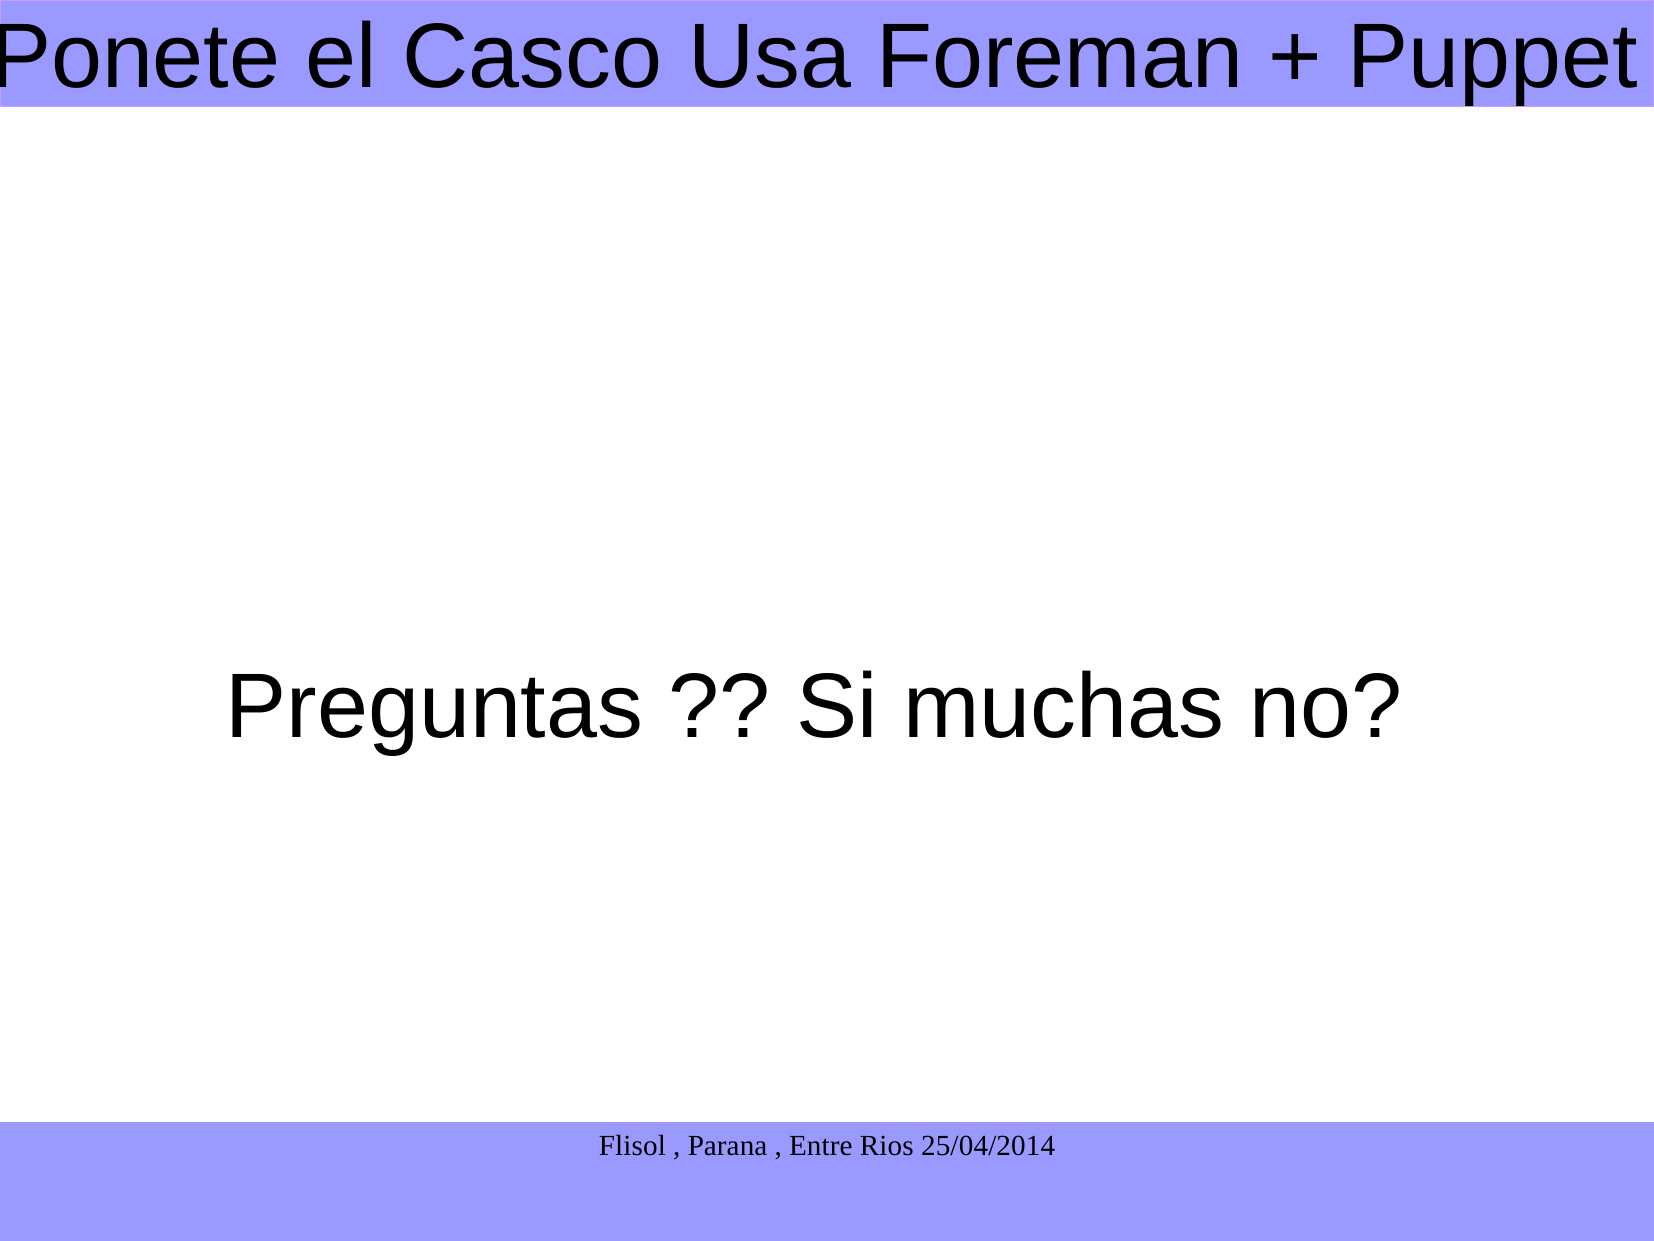

Ponete el Casco Usa Foreman + Puppet
# Preguntas ?? Si muchas no?